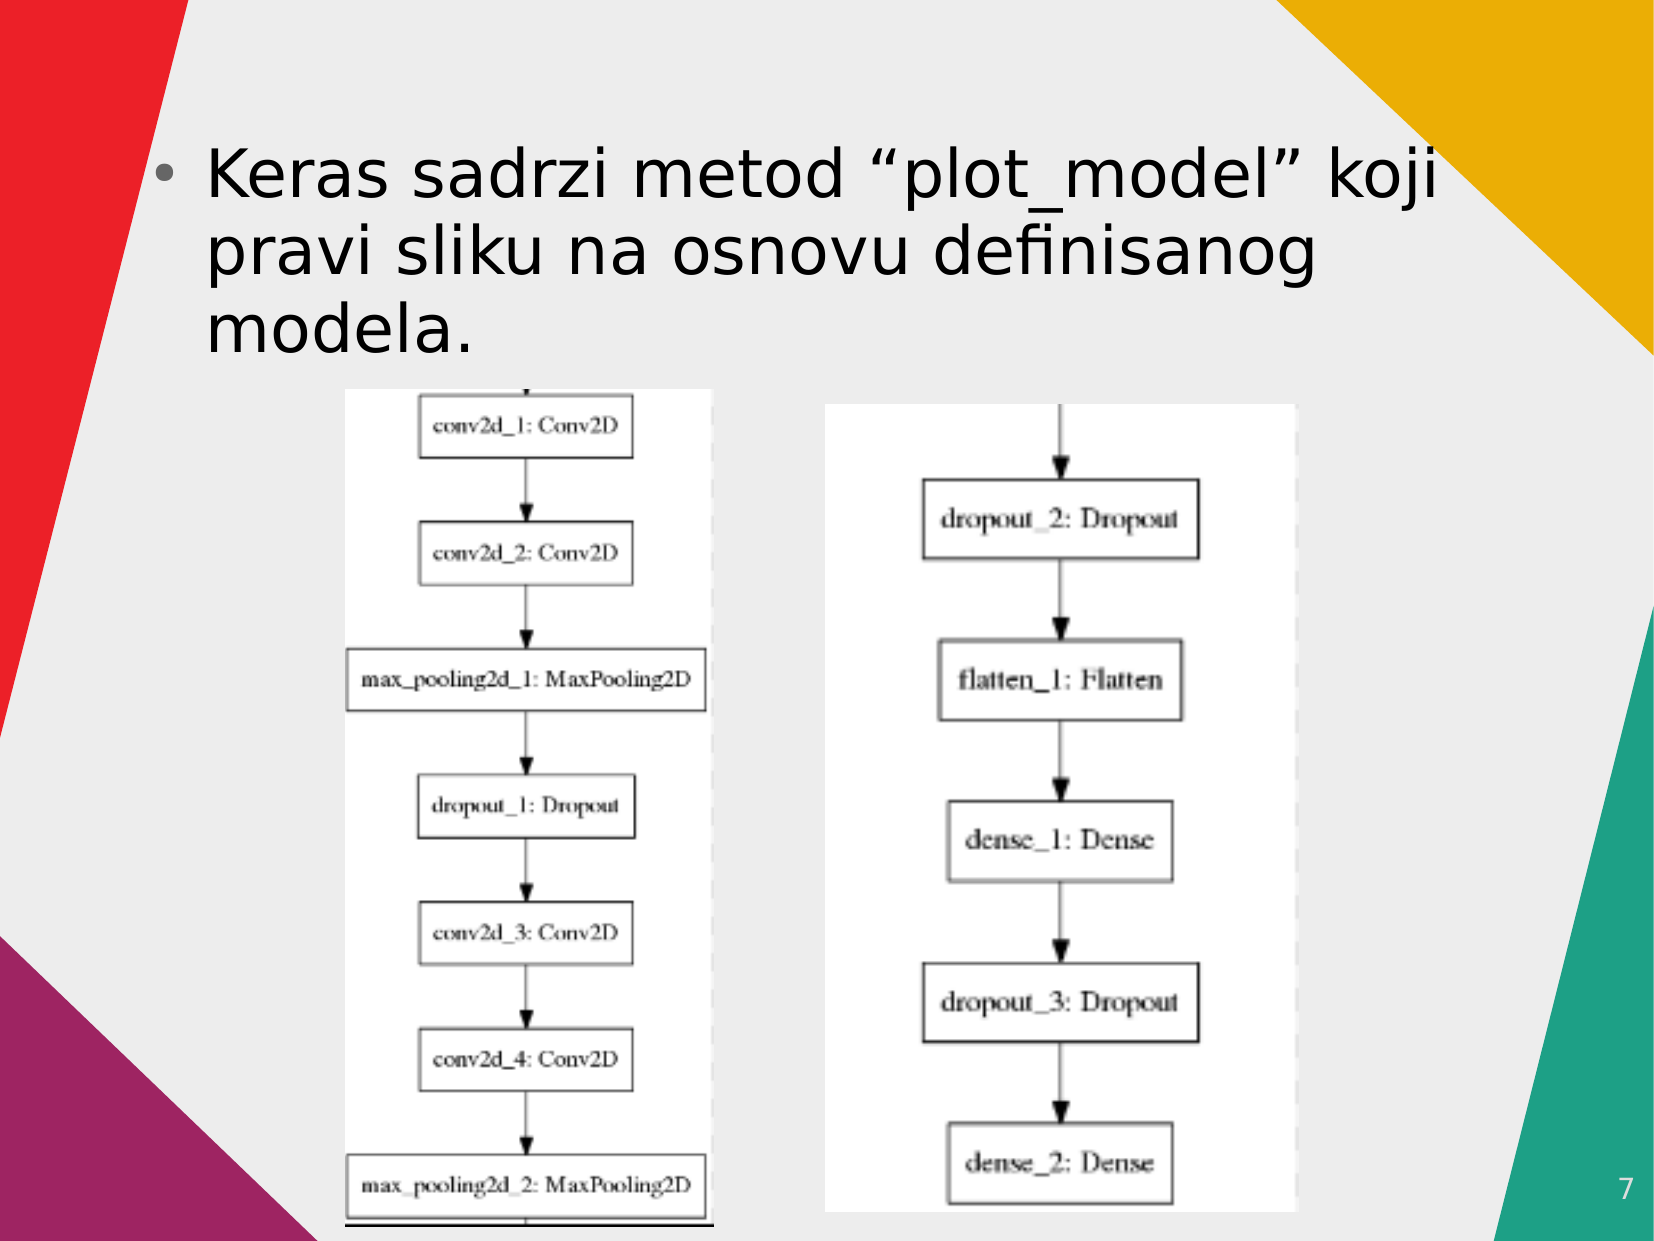

#
Keras sadrzi metod “plot_model” koji pravi sliku na osnovu definisanog modela.
7